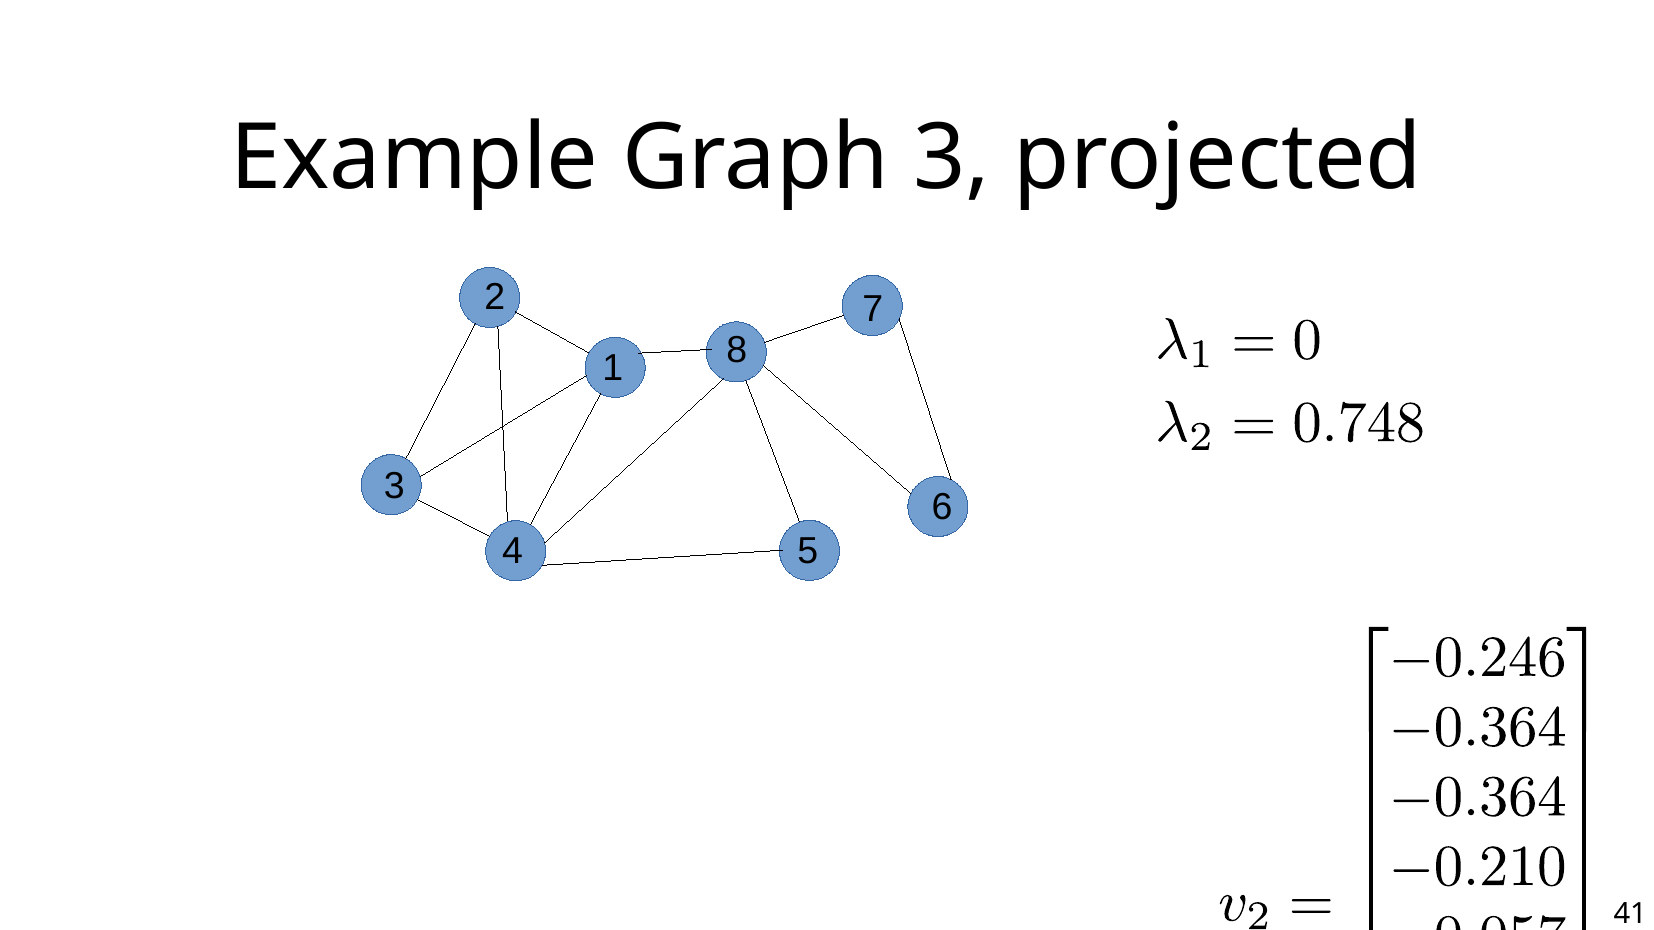

# Example Graph 3, projected
2
7
8
1
3
6
4
5
41
-0.364
-0.246
-0.057
0
0.139
0.551
-0.210